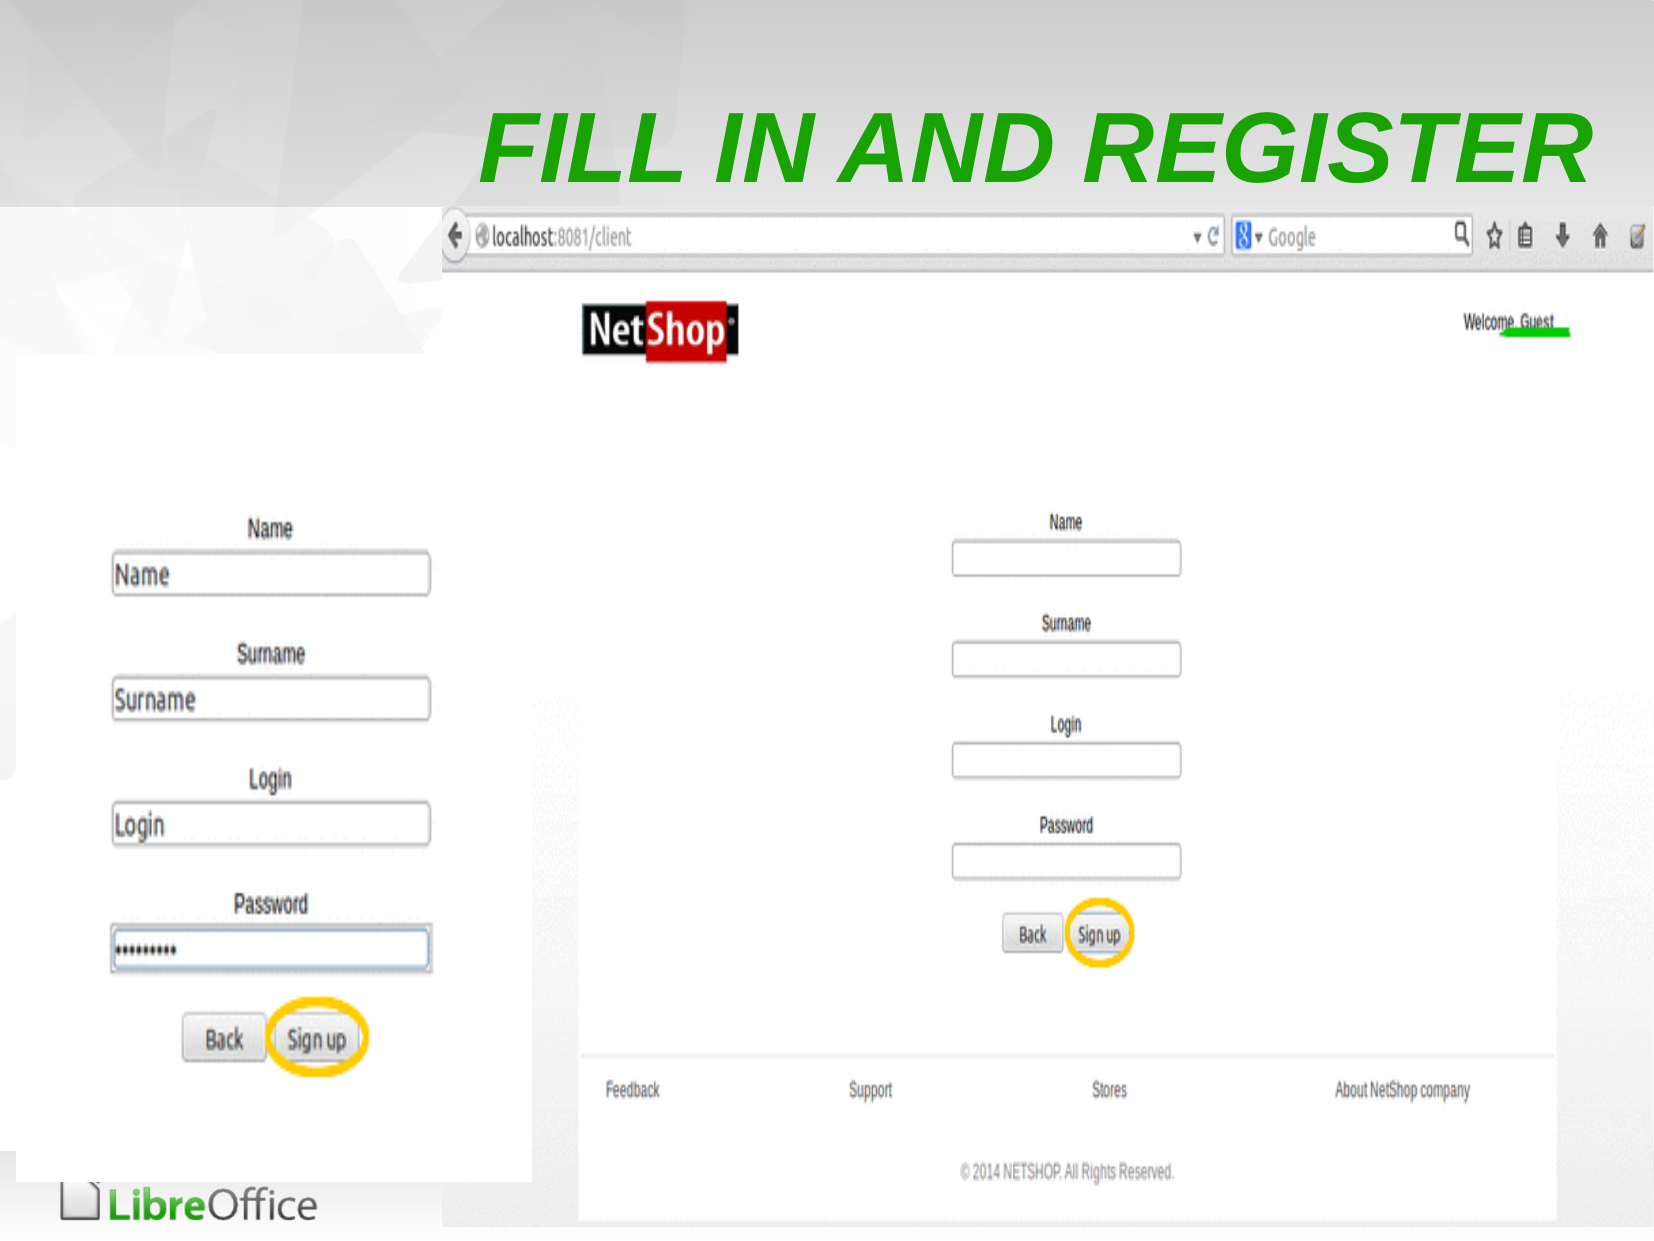

# FILL IN AND REGISTER
 Writing Selenium tests
Writing Mockito tests
Running tests
Running tests after changing source code
14
LibreOffice Productivity Suite